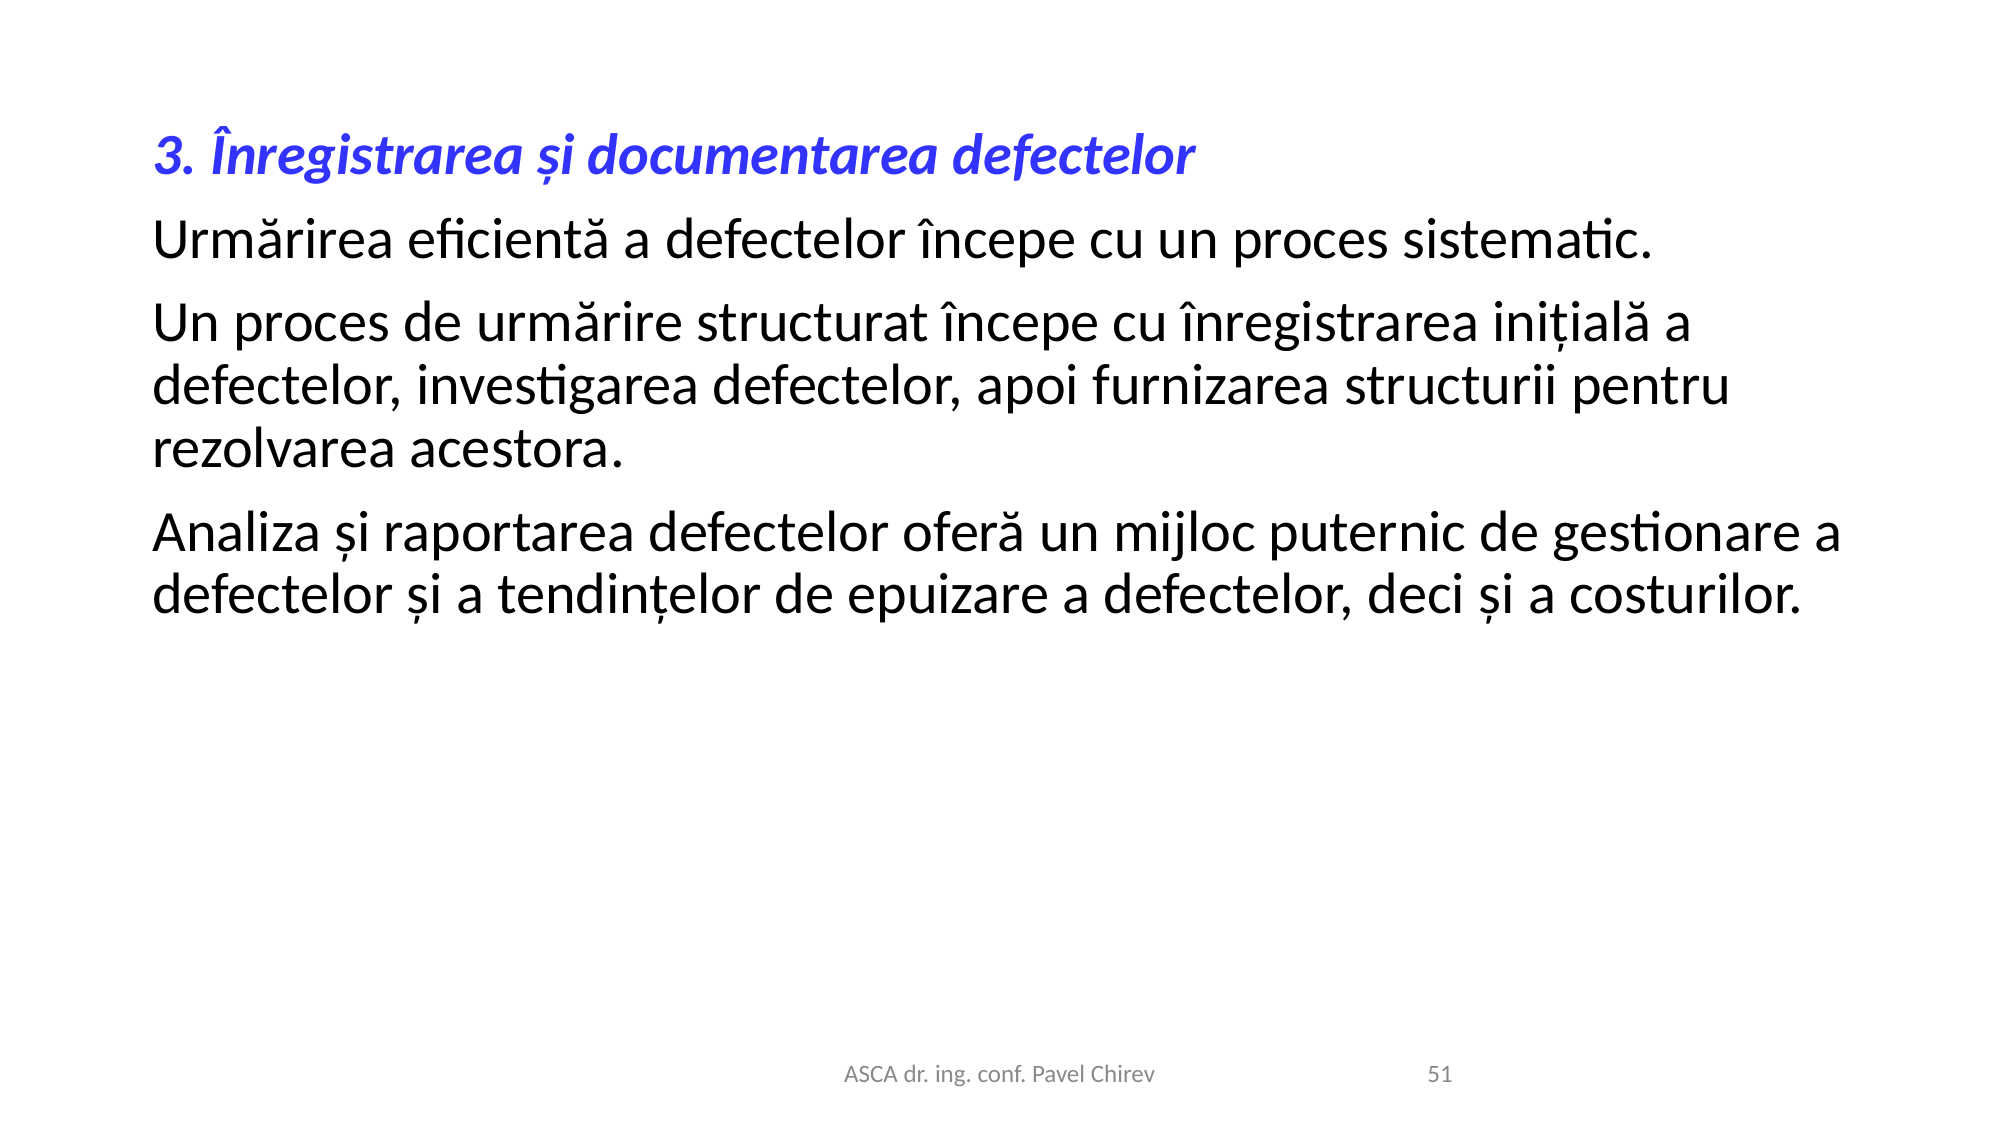

# 3. Înregistrarea și documentarea defectelor
Urmărirea eficientă a defectelor începe cu un proces sistematic.
Un proces de urmărire structurat începe cu înregistrarea inițială a defectelor, investigarea defectelor, apoi furnizarea structurii pentru rezolvarea acestora.
Analiza și raportarea defectelor oferă un mijloc puternic de gestionare a defectelor și a tendințelor de epuizare a defectelor, deci și a costurilor.
ASCA dr. ing. conf. Pavel Chirev